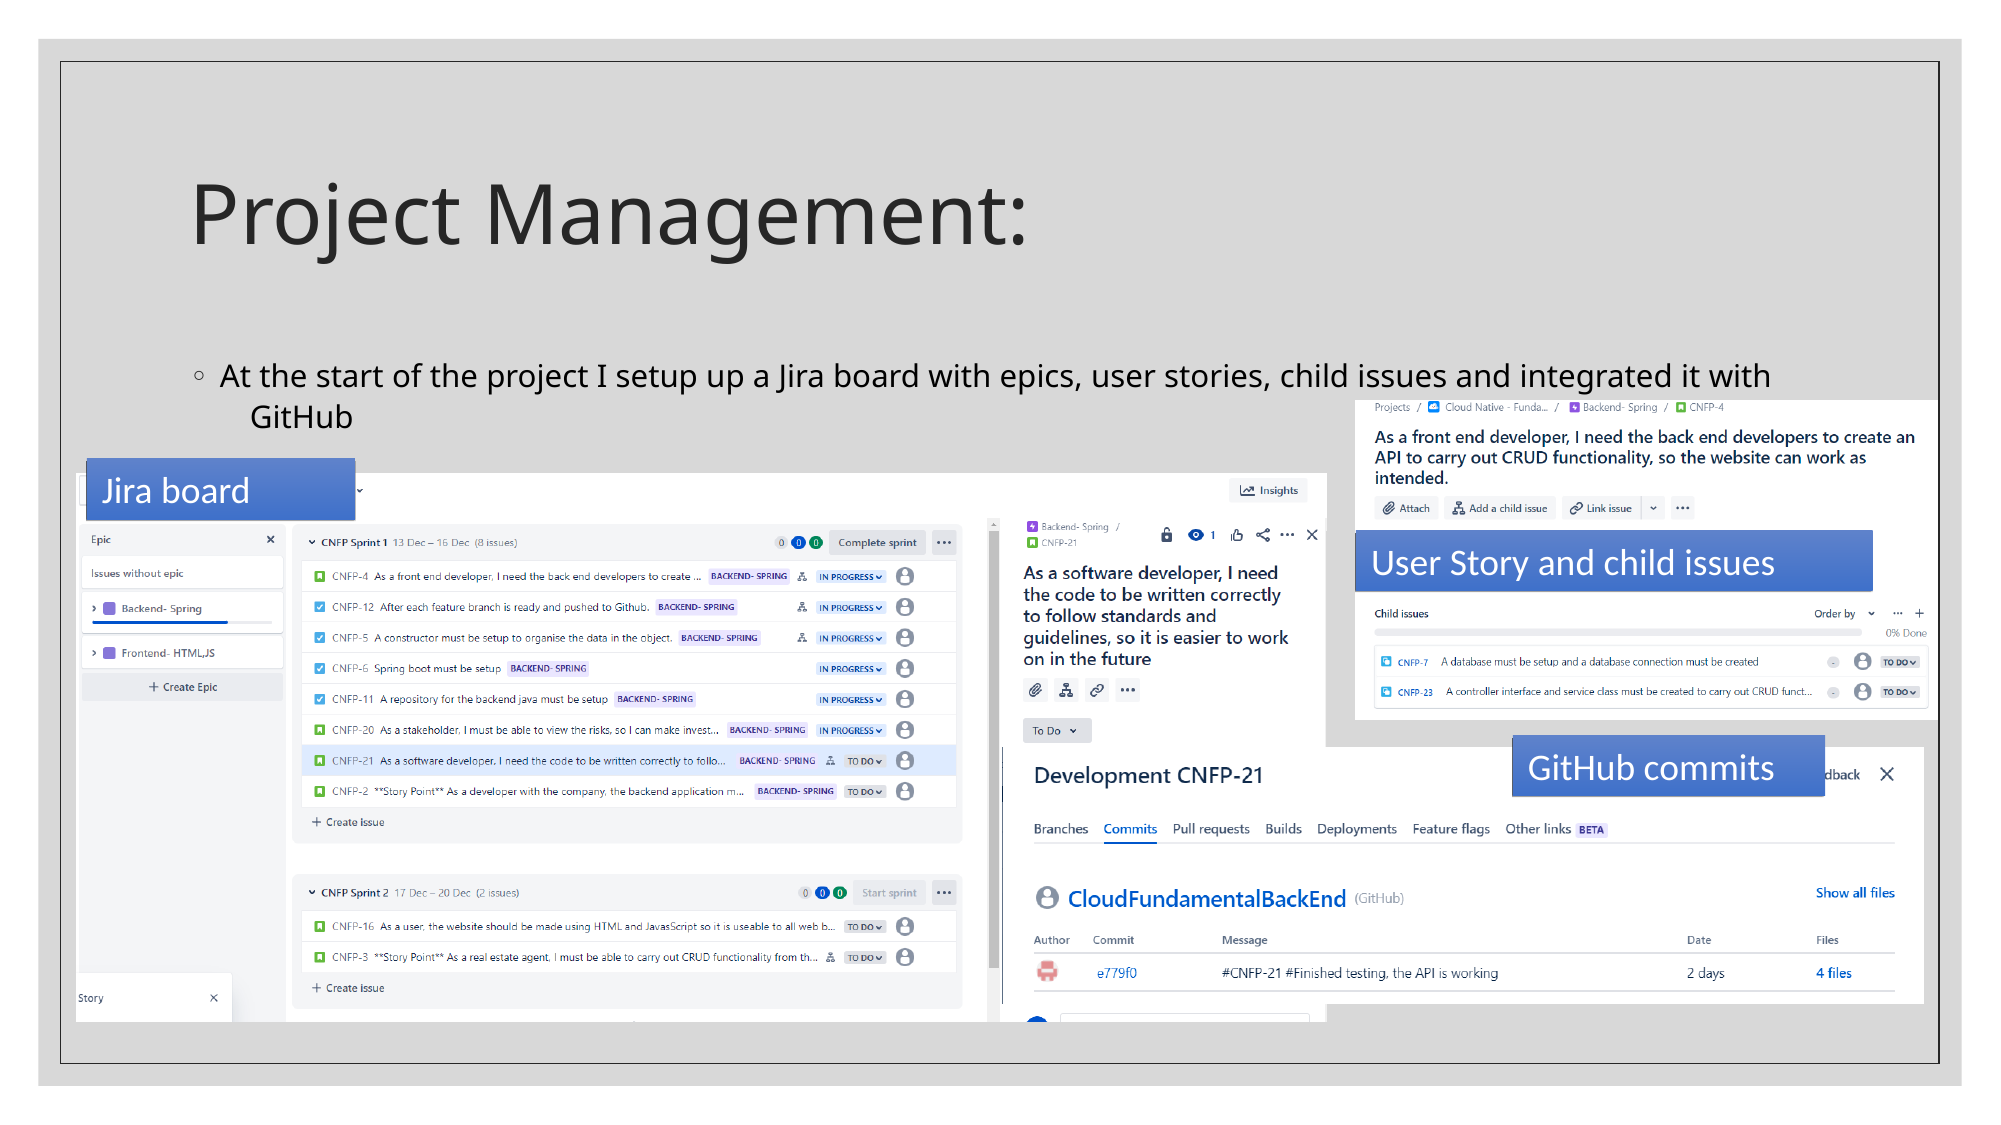

# Project Management:
At the start of the project I setup up a Jira board with epics, user stories, child issues and integrated it with GitHub
Jira board
User Story and child issues
GitHub commits